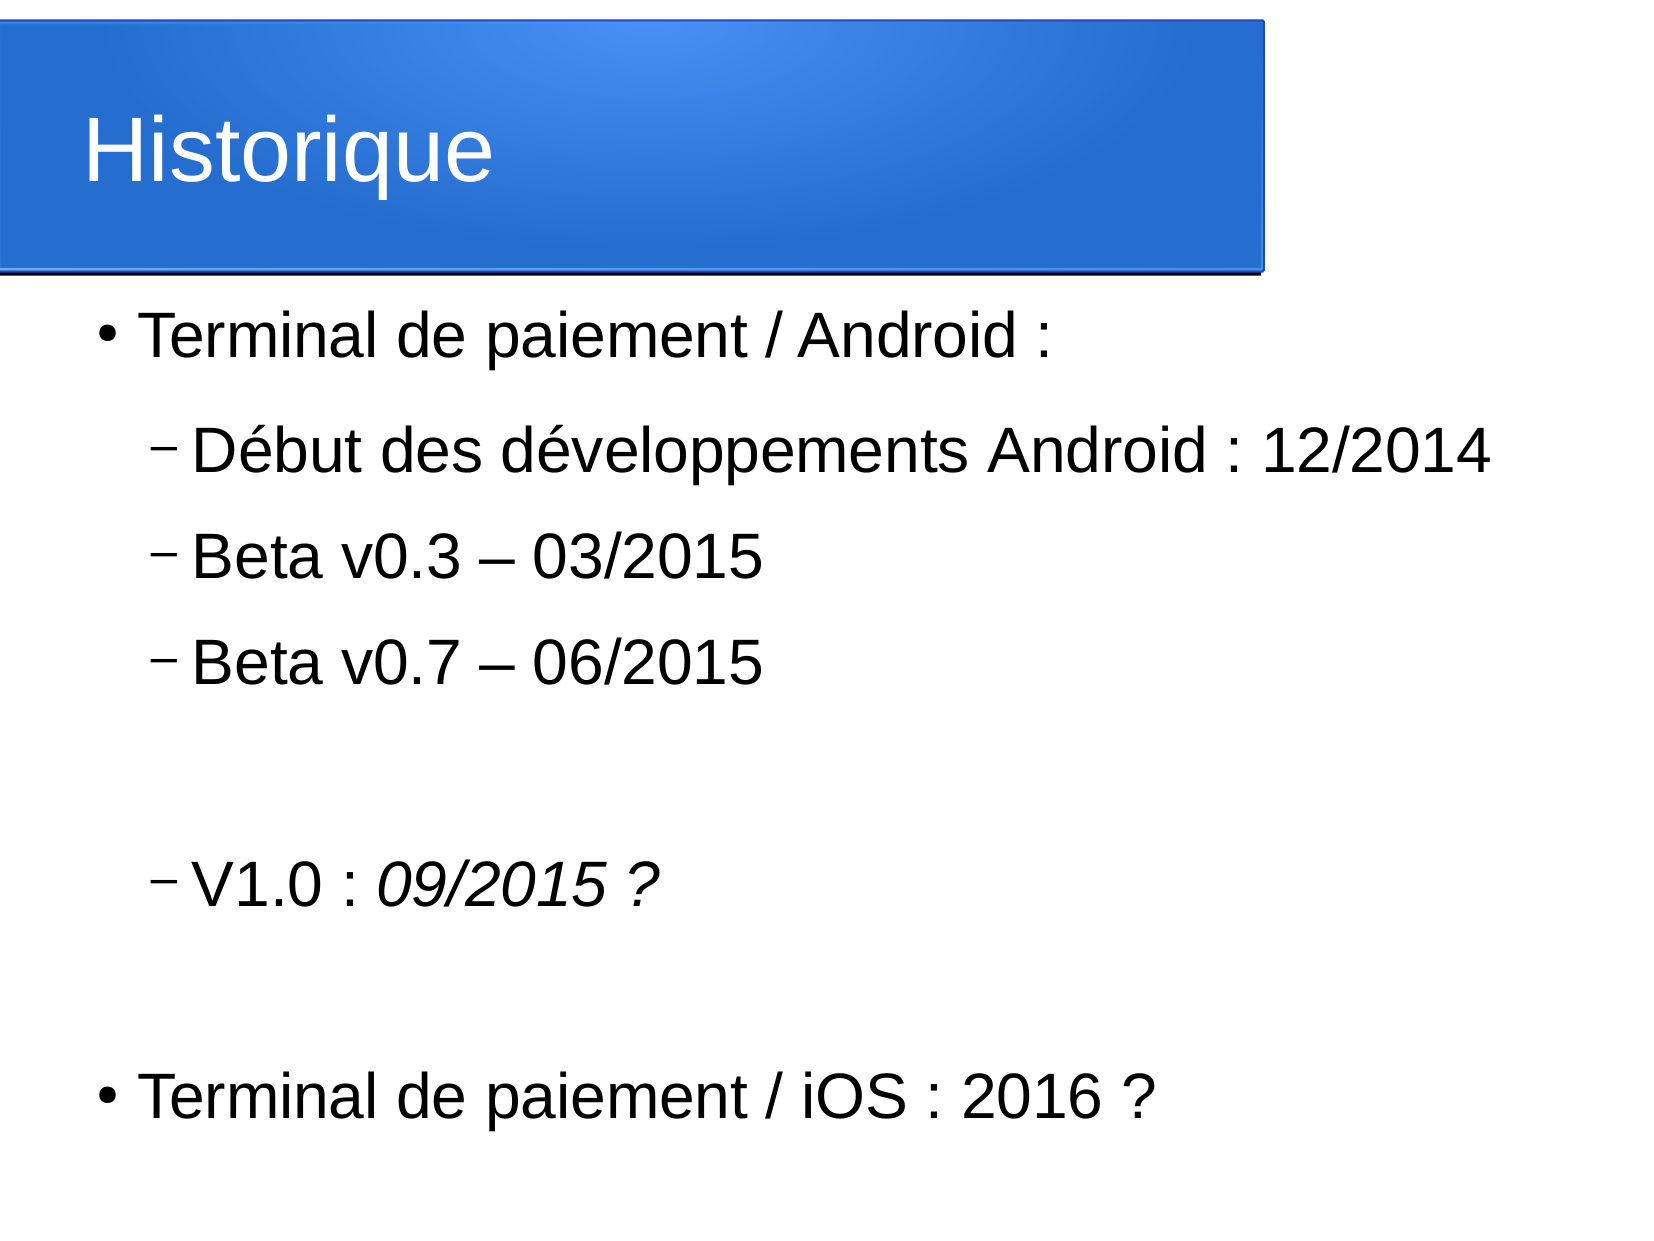

# Historique
Terminal de paiement / Android :
Début des développements Android : 12/2014
Beta v0.3 – 03/2015
Beta v0.7 – 06/2015
V1.0 : 09/2015 ?
Terminal de paiement / iOS : 2016 ?